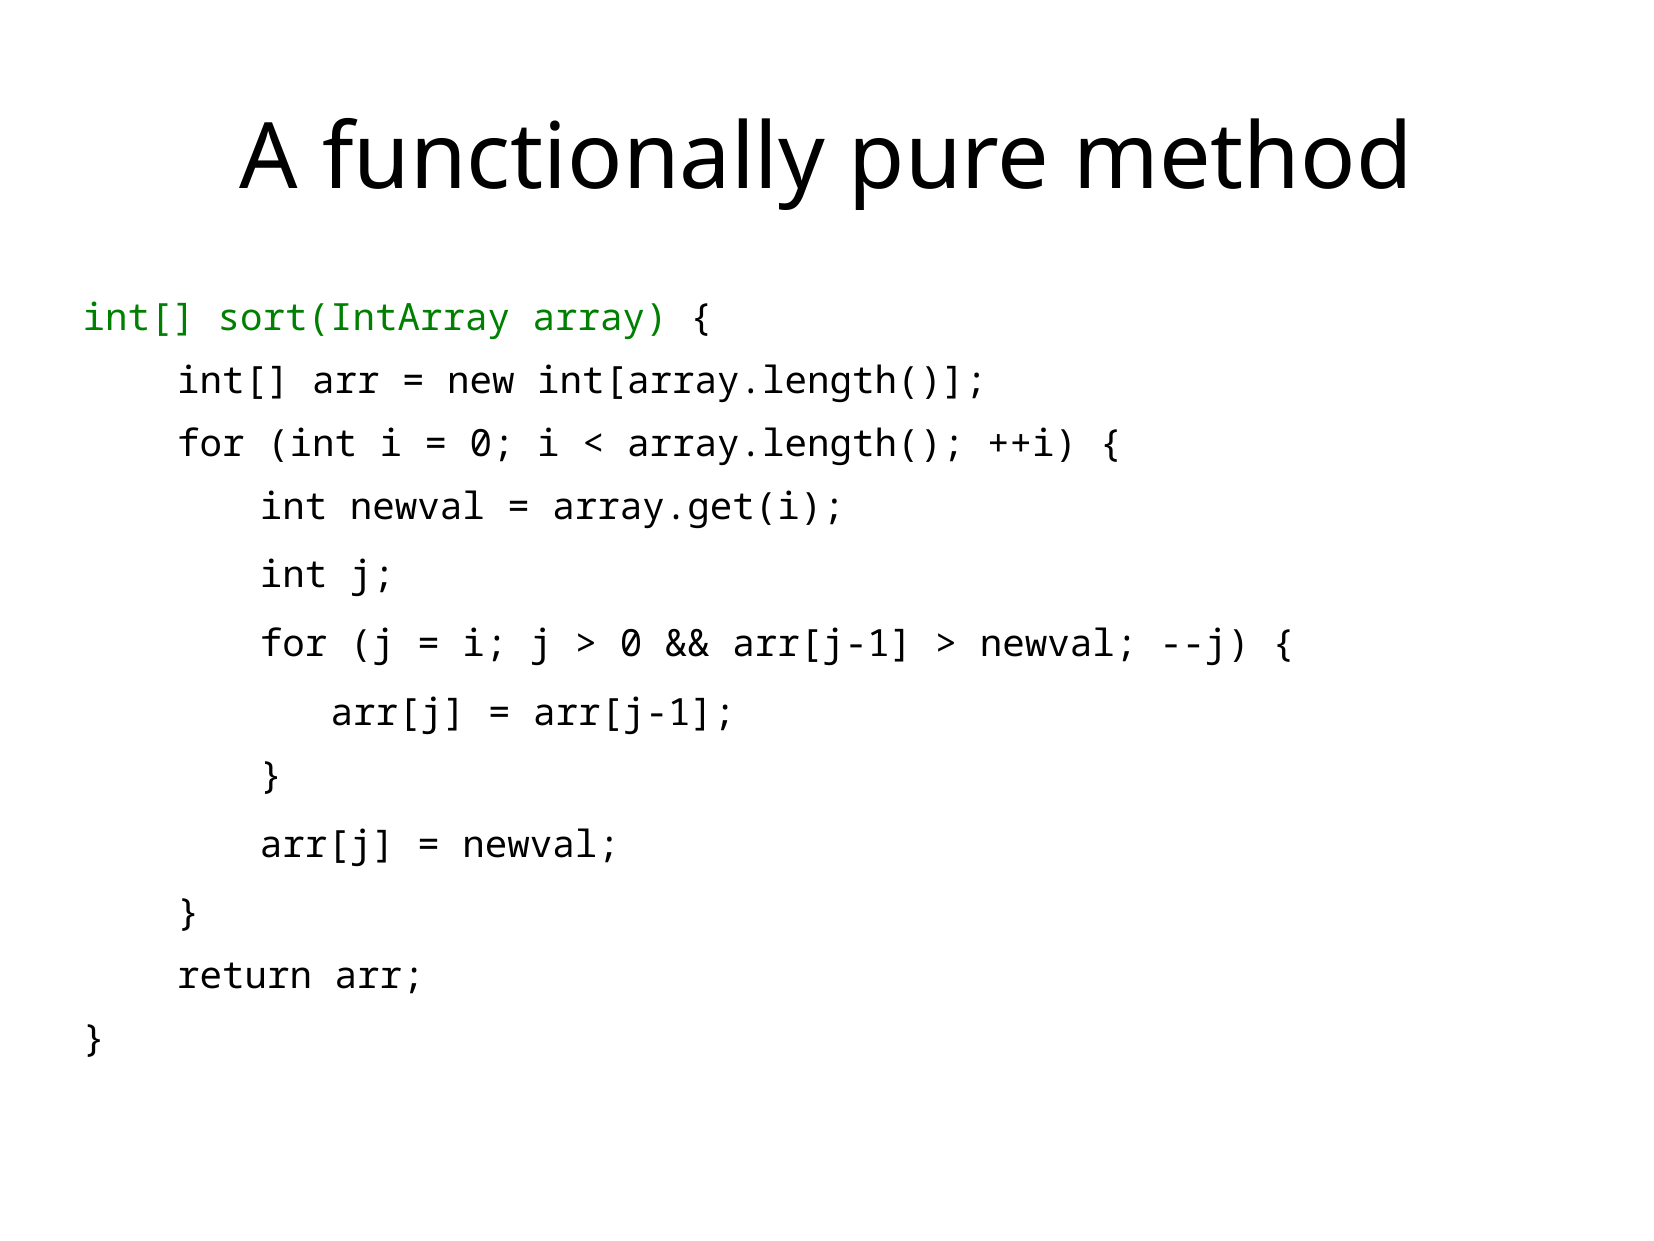

# A functionally pure method
int[] sort(IntArray array) {
int[] arr = new int[array.length()];
for (int i = 0; i < array.length(); ++i) {
int newval = array.get(i);
int j;
for (j = i; j > 0 && arr[j-1] > newval; --j) {
arr[j] = arr[j-1];
}
arr[j] = newval;
}
return arr;
}